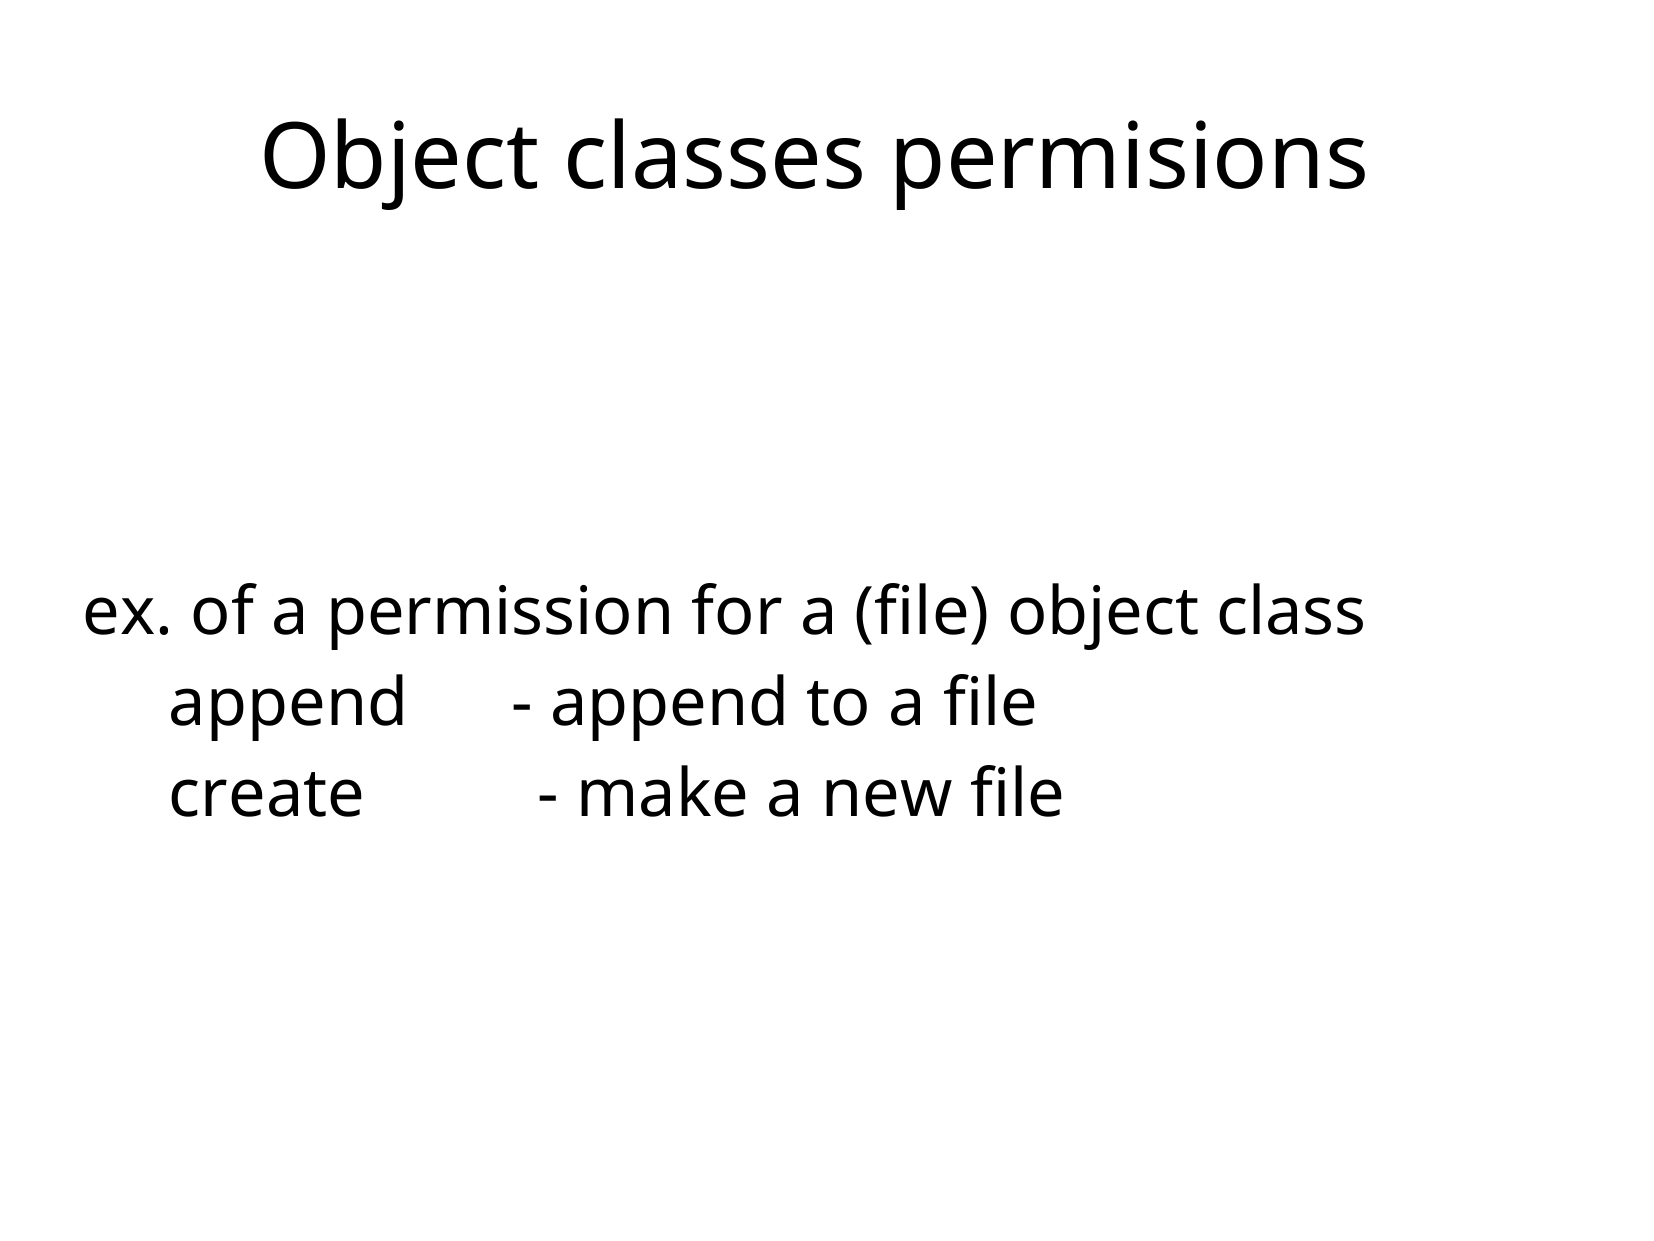

# Object classes permisions
ex. of a permission for a (file) object class
 append - append to a file
 create - make a new file